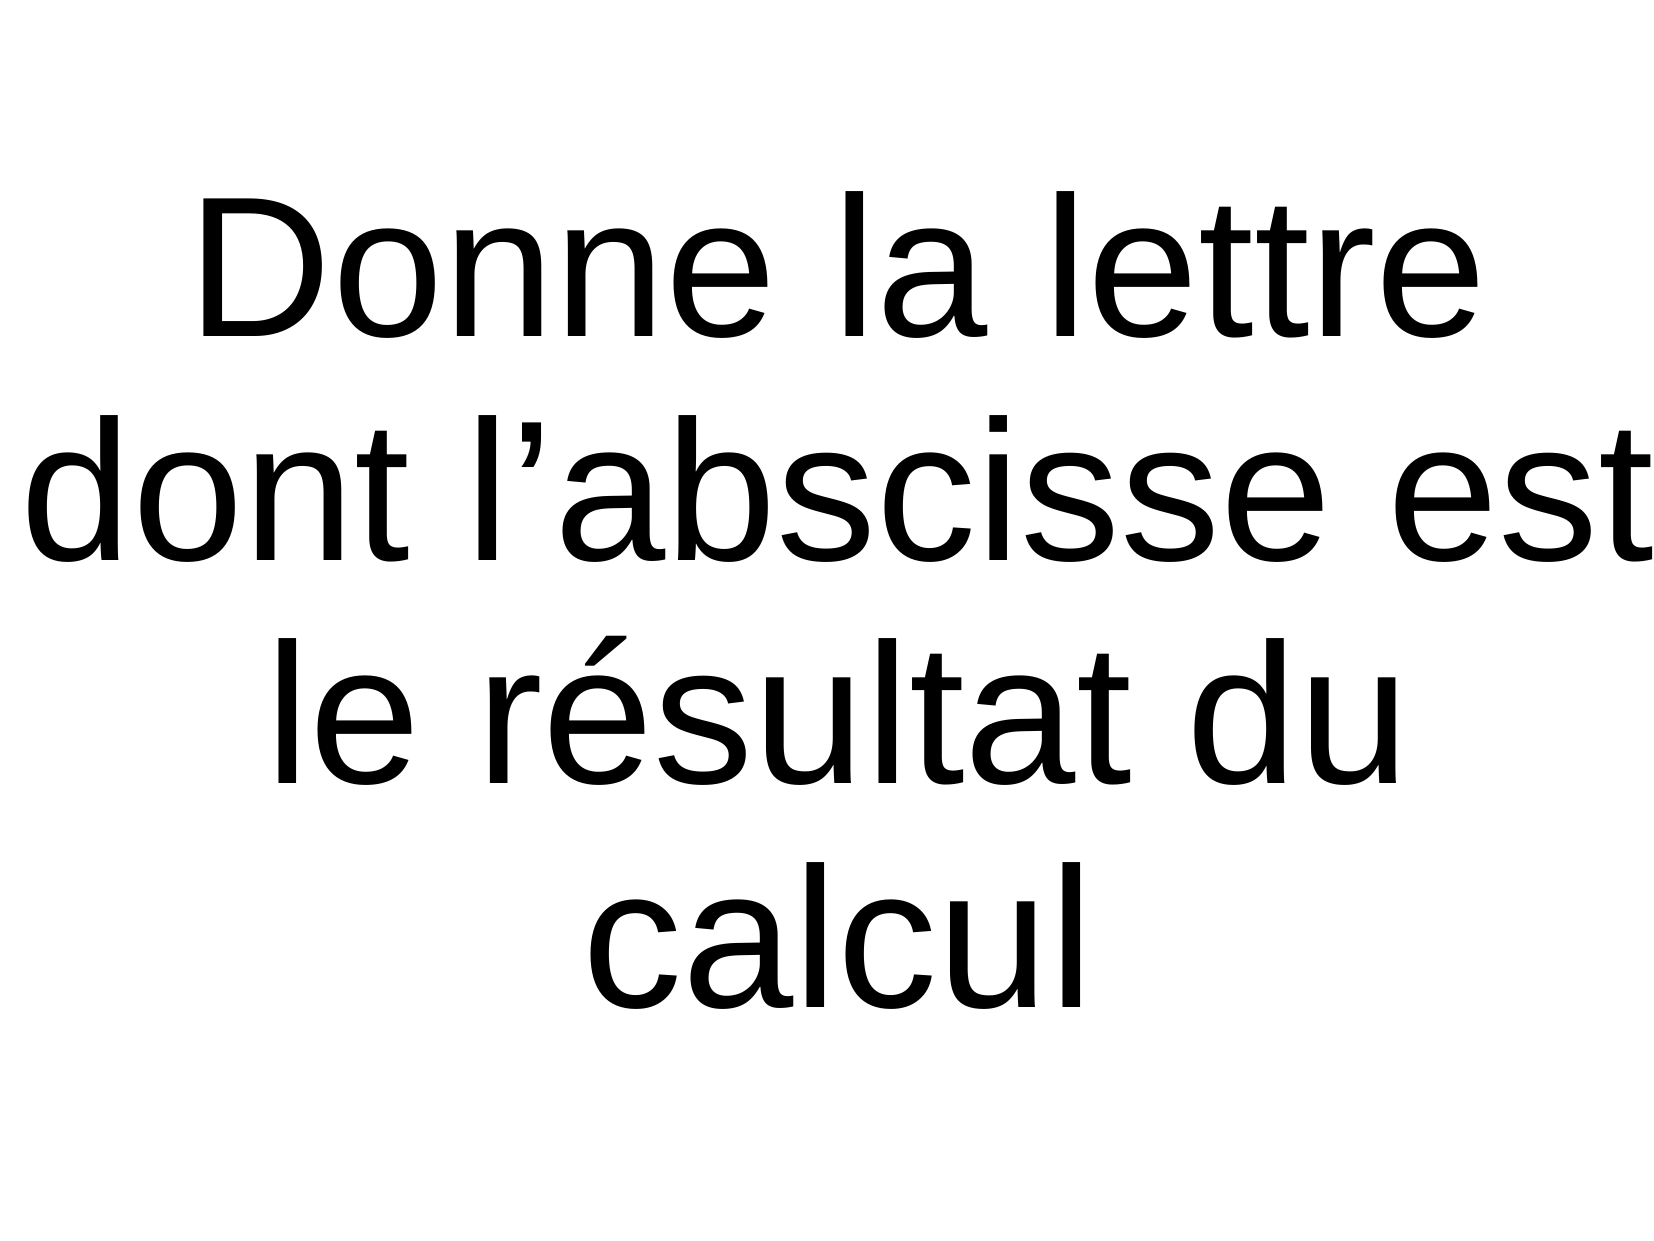

# Donne la lettre dont l’abscisse est le résultat du calcul